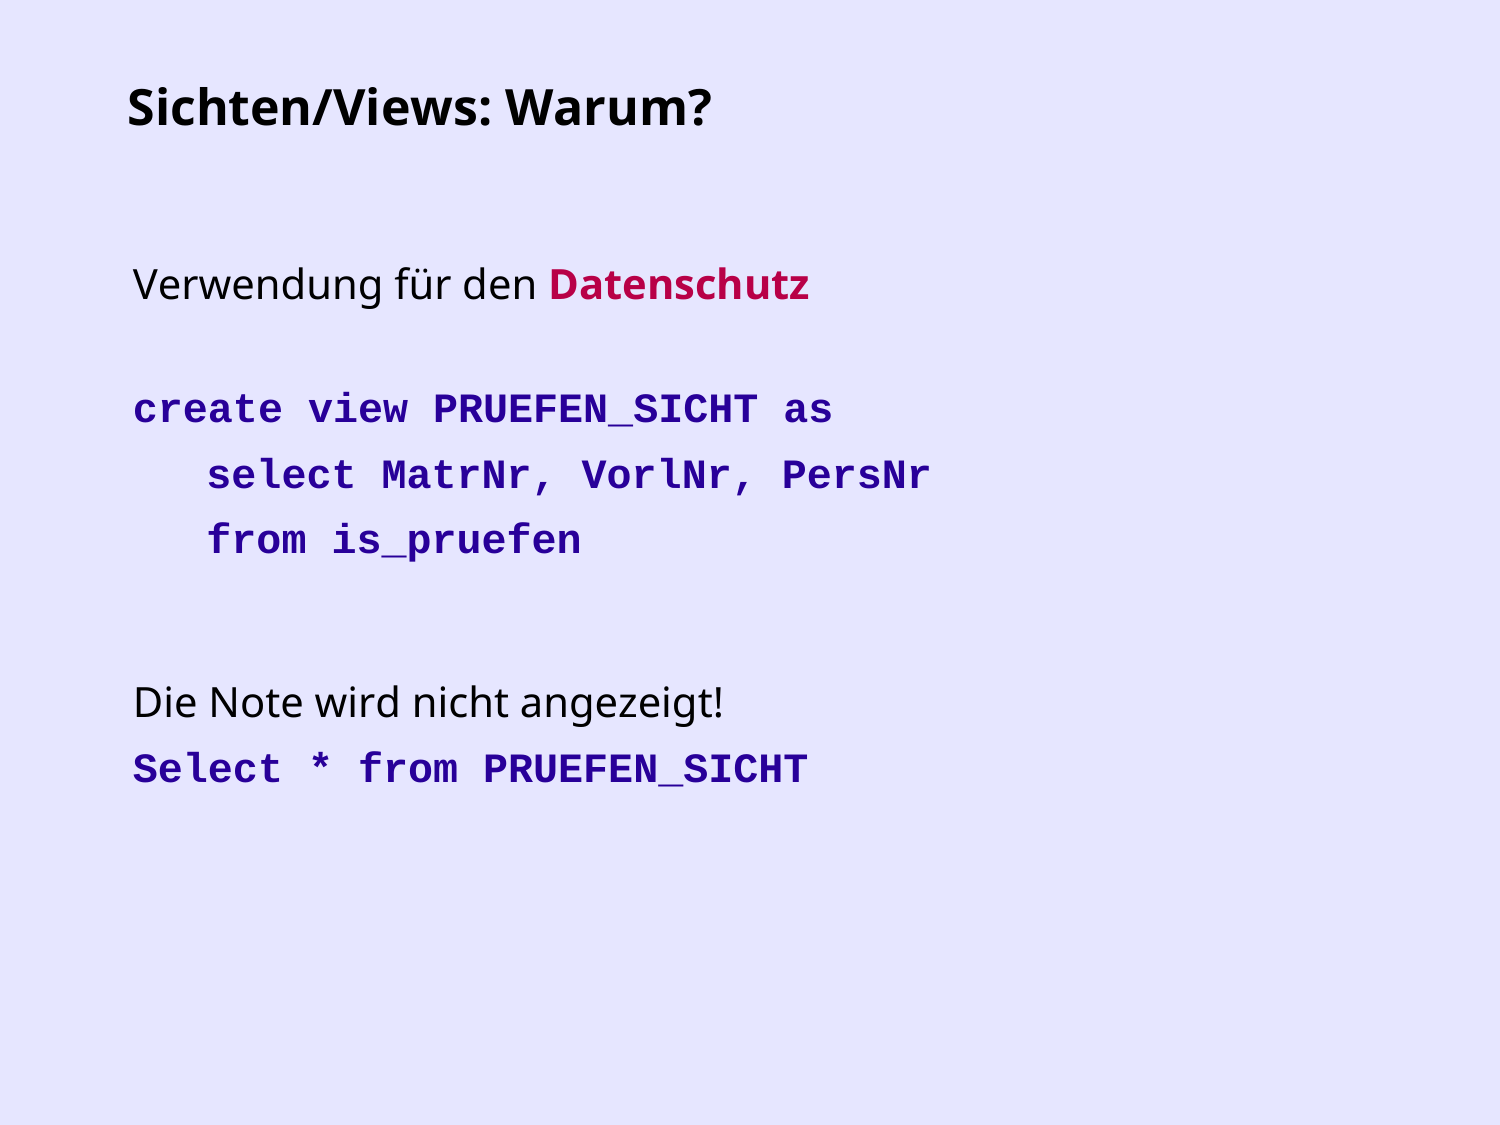

# Sichten/Views: Warum?
Verwendung für den Datenschutz
create view PRUEFEN_SICHT as
	select MatrNr, VorlNr, PersNr
	from is_pruefen
Die Note wird nicht angezeigt!
Select * from PRUEFEN_SICHT